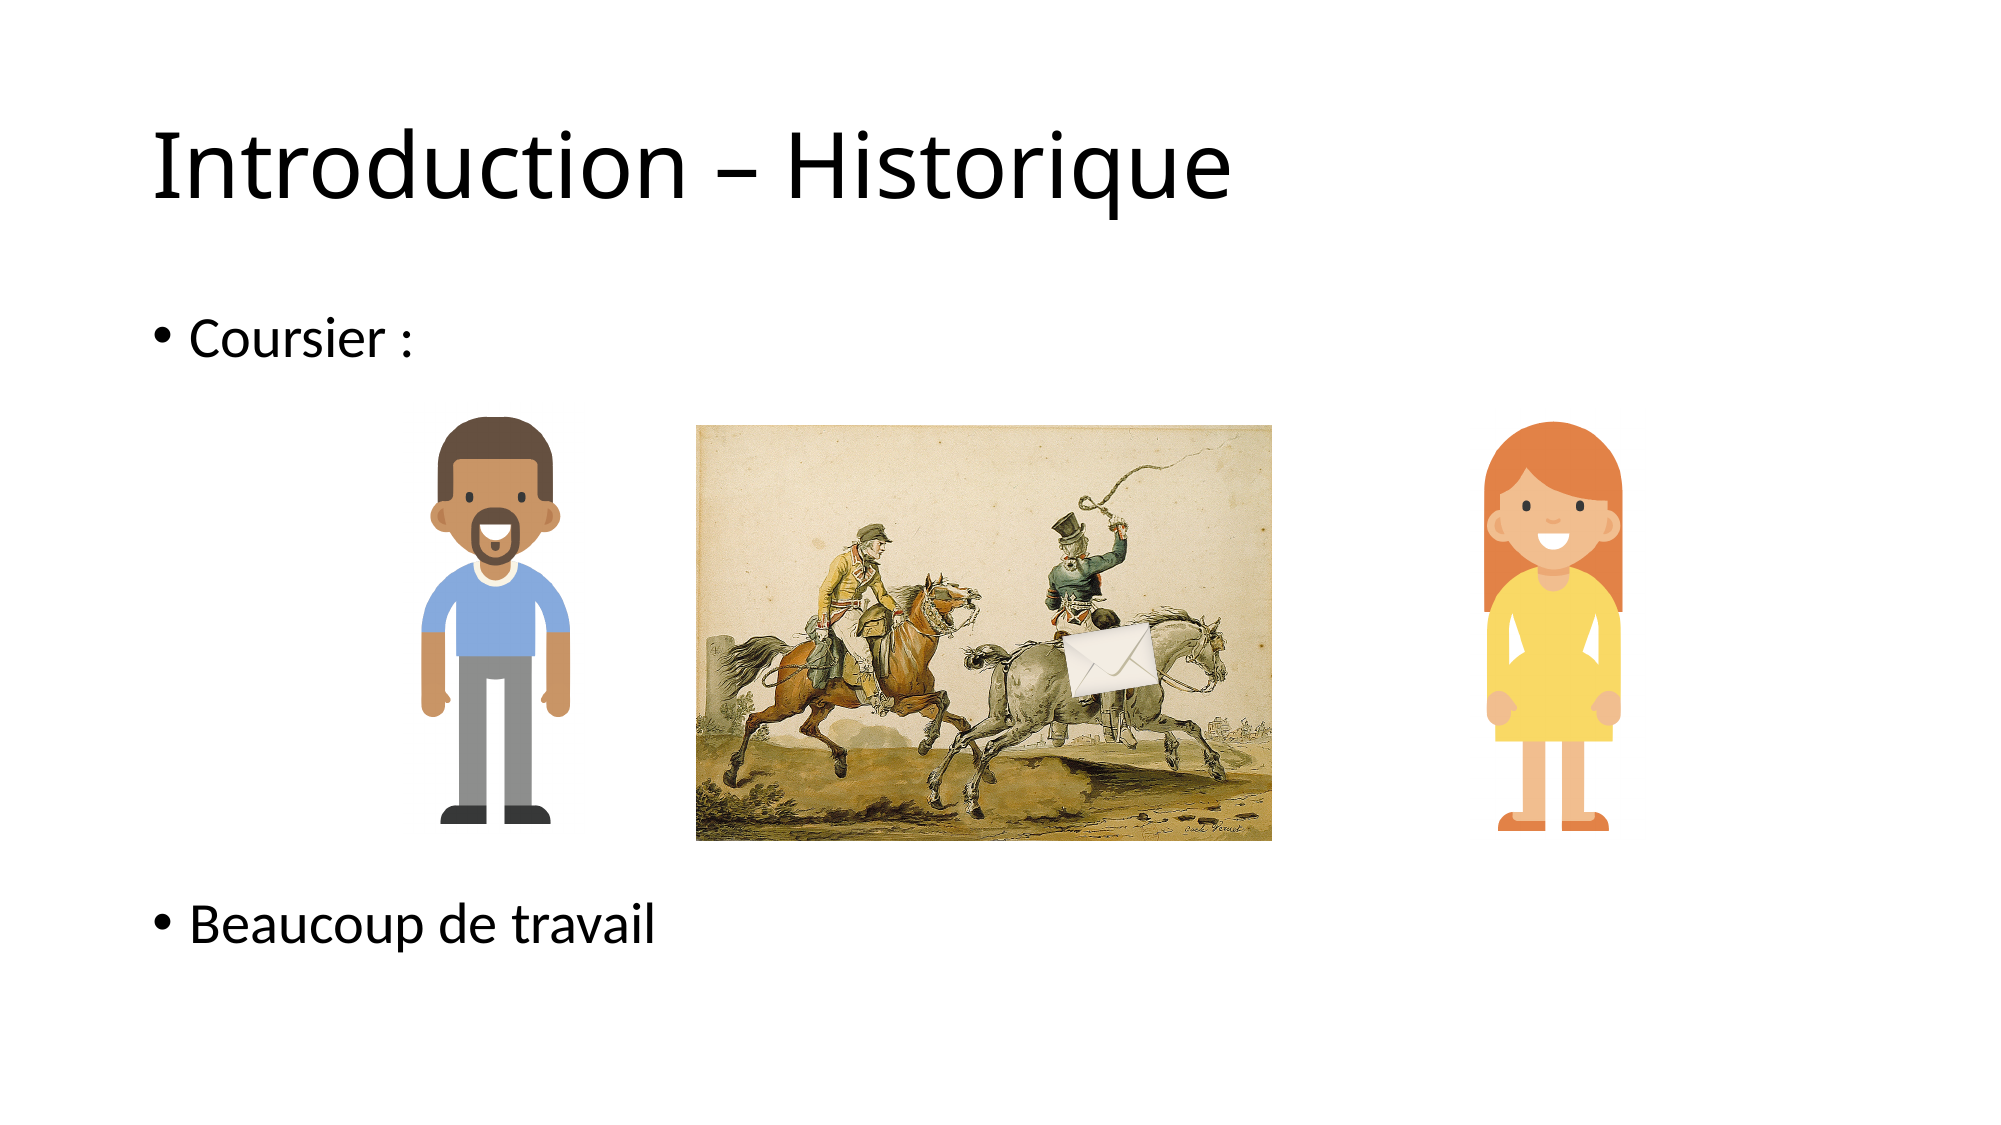

# Introduction – Historique
Coursier :
Beaucoup de travail